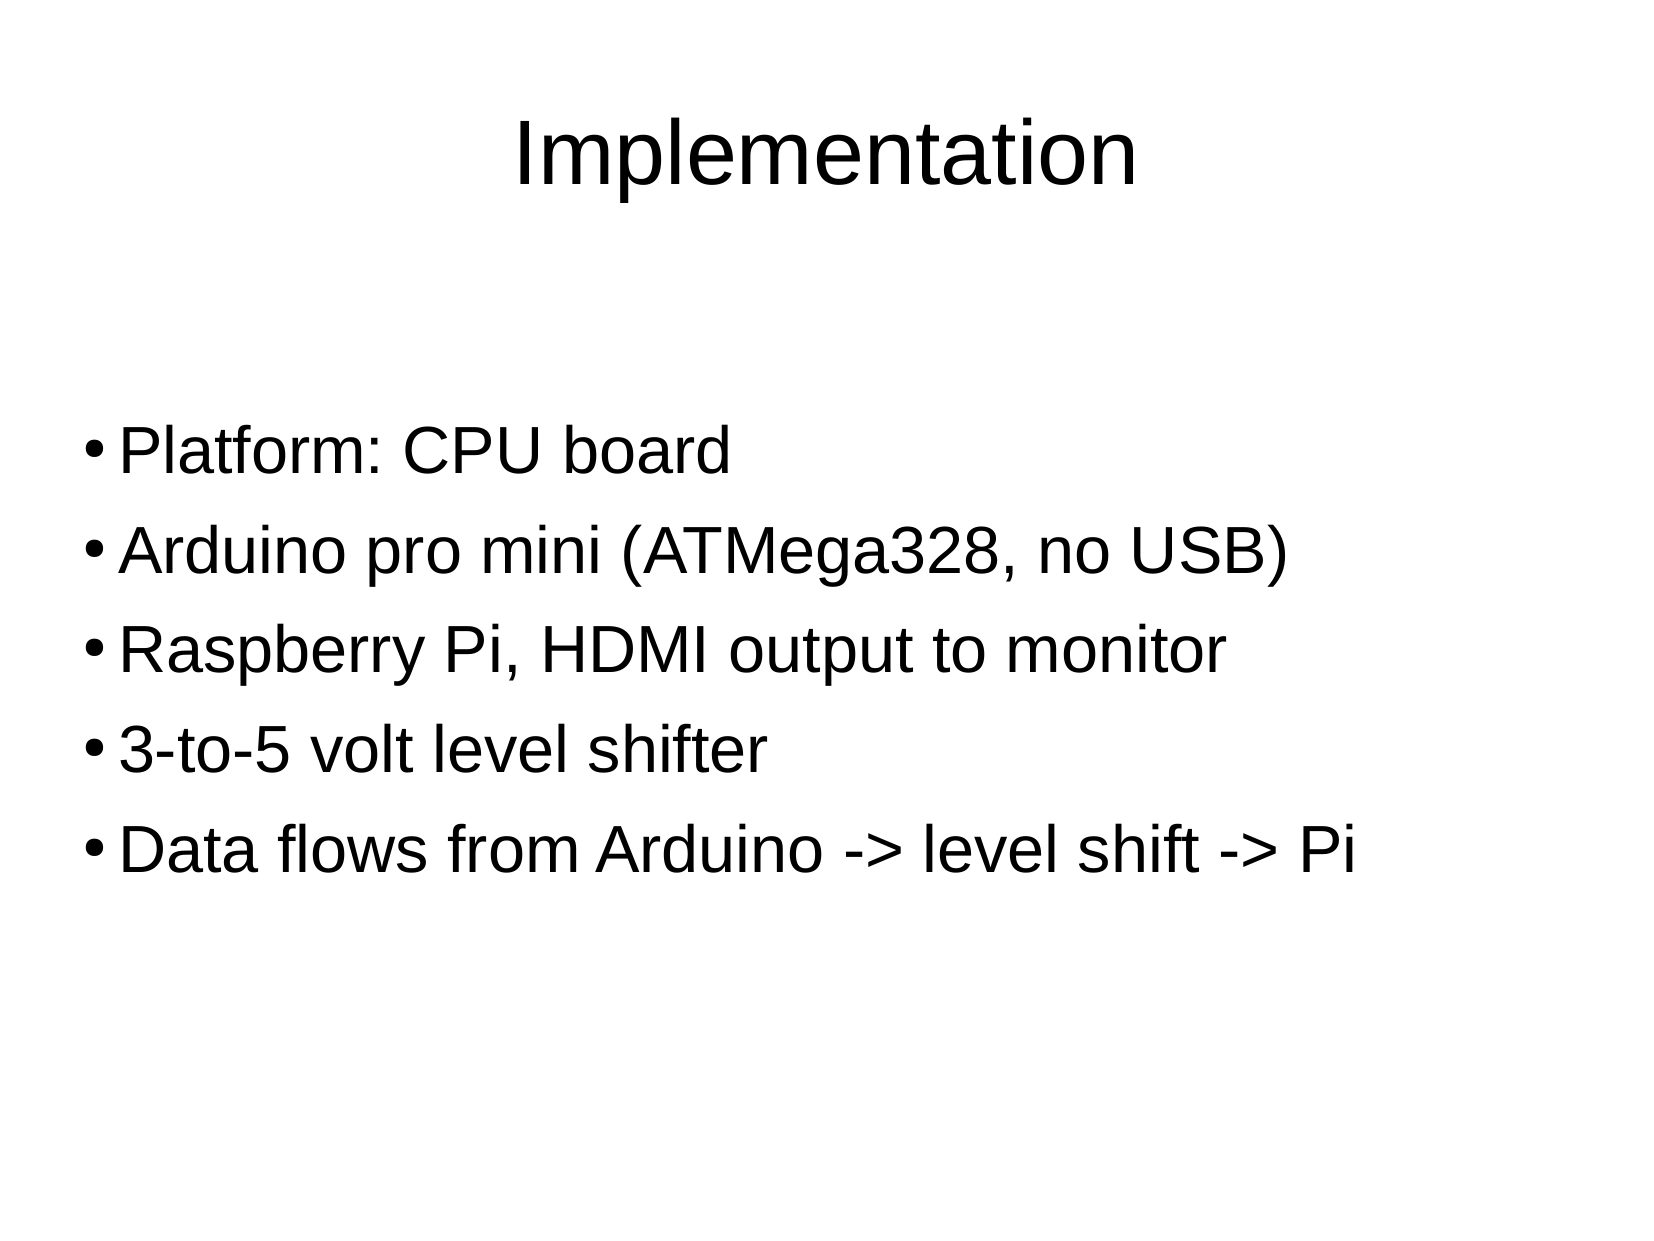

# Implementation
Platform: CPU board
Arduino pro mini (ATMega328, no USB)
Raspberry Pi, HDMI output to monitor
3-to-5 volt level shifter
Data flows from Arduino -> level shift -> Pi